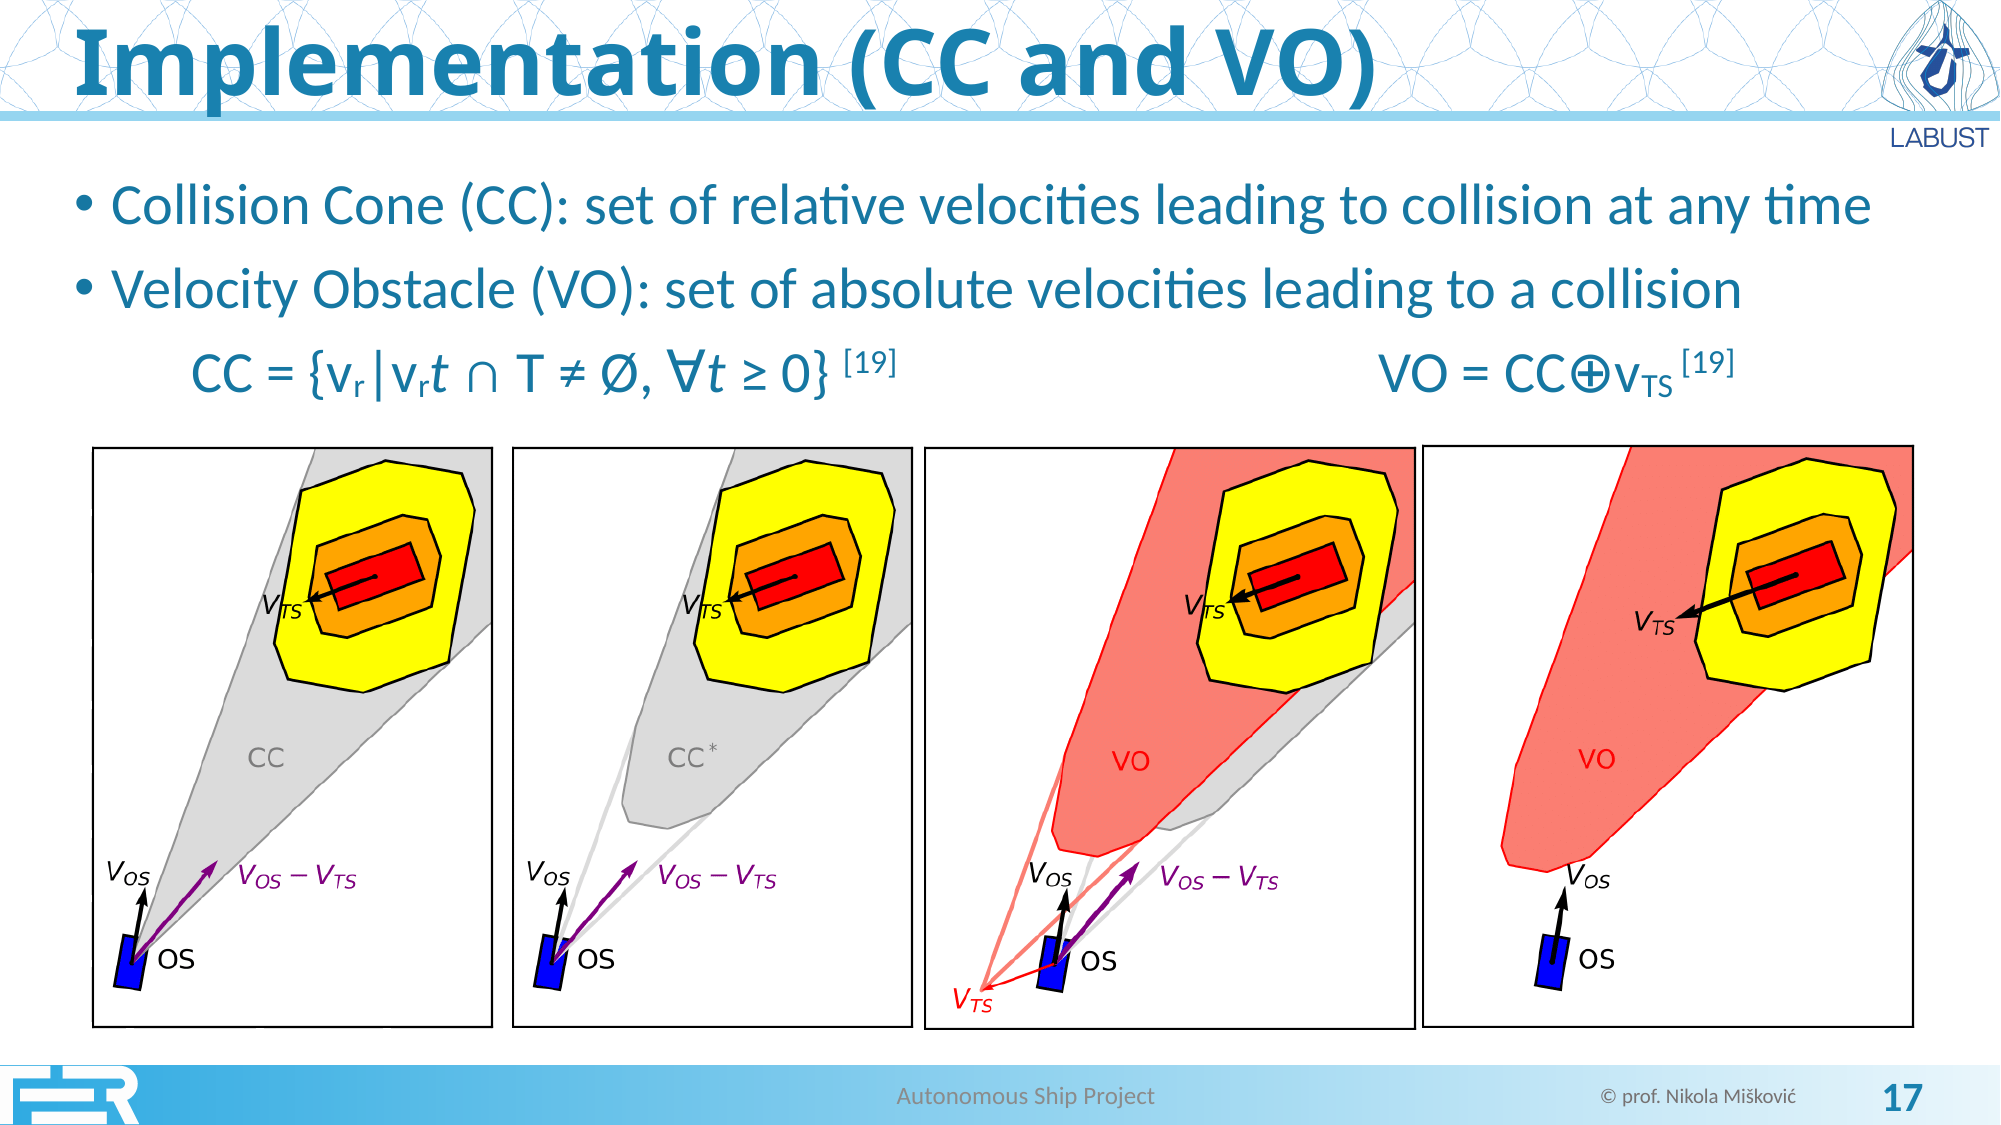

# Implementation (CC and VO)
Collision Cone (CC): set of relative velocities leading to collision at any time
Velocity Obstacle (VO): set of absolute velocities leading to a collision
 CC = {vr|vrt ∩ T ≠ Ø, ∀t ≥ 0} [19] 			 VO = CC⊕vTS [19]
Guidance and Control of Marine Vehicles
17